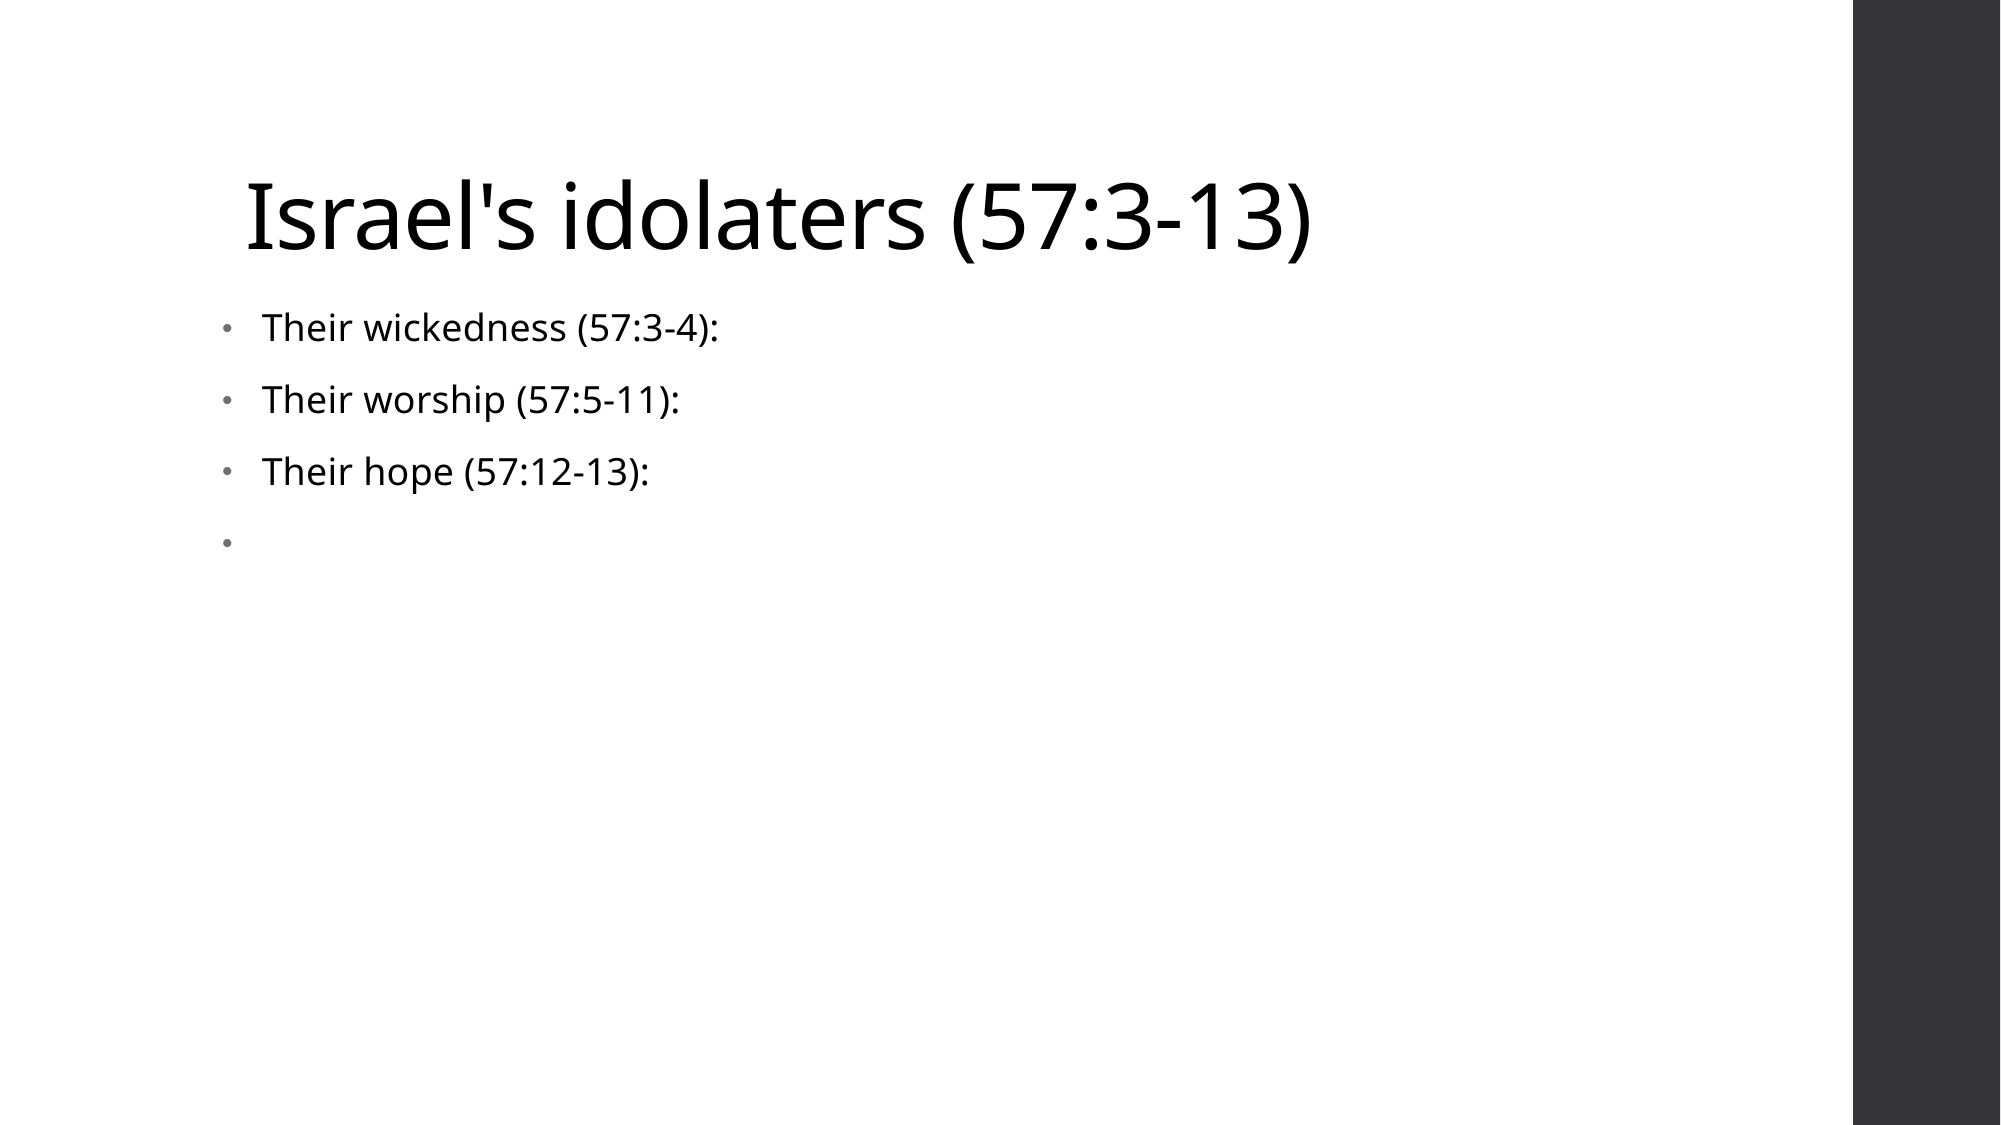

# Israel's idolaters (57:3-13)
 Their wickedness (57:3-4):
 Their worship (57:5-11):
 Their hope (57:12-13):